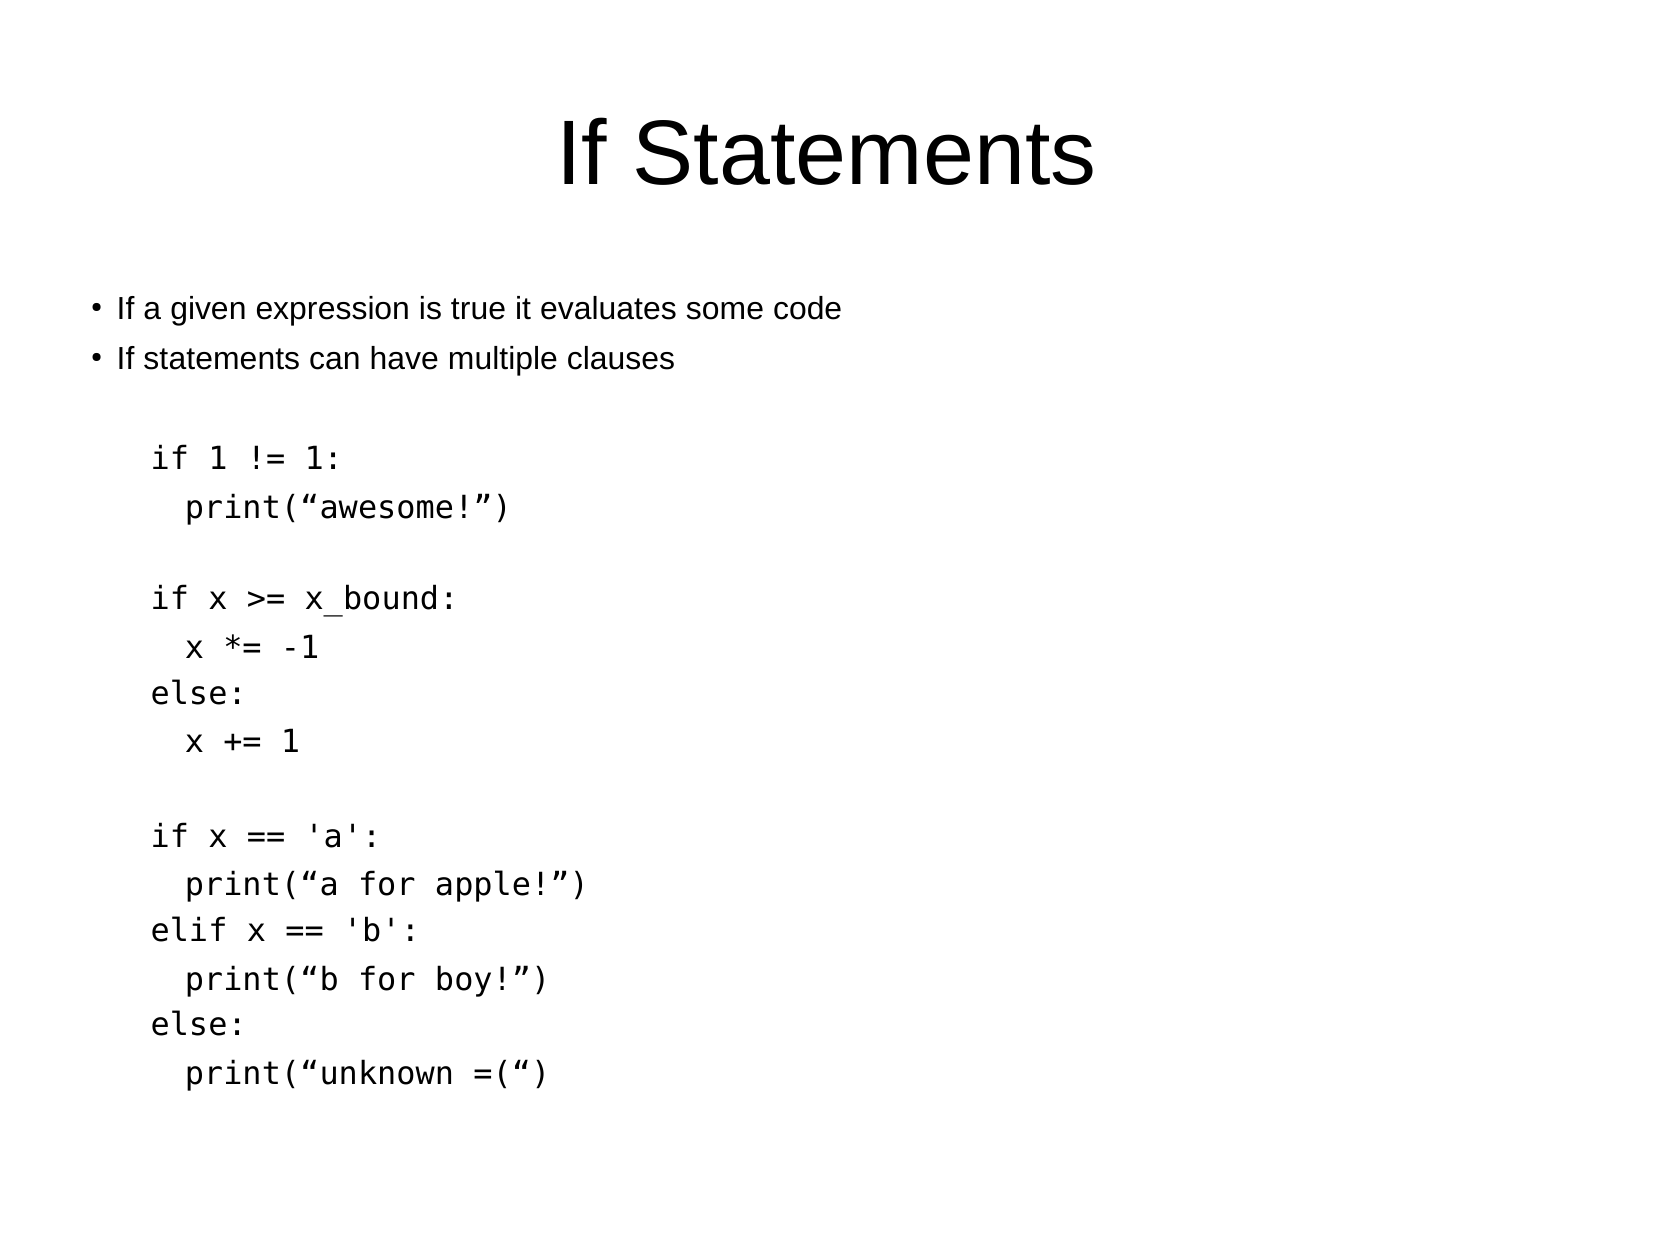

# If Statements
If a given expression is true it evaluates some code
If statements can have multiple clauses
if 1 != 1:
print(“awesome!”)
if x >= x_bound:
x *= -1
else:
x += 1
if x == 'a':
print(“a for apple!”)
elif x == 'b':
print(“b for boy!”)
else:
print(“unknown =(“)